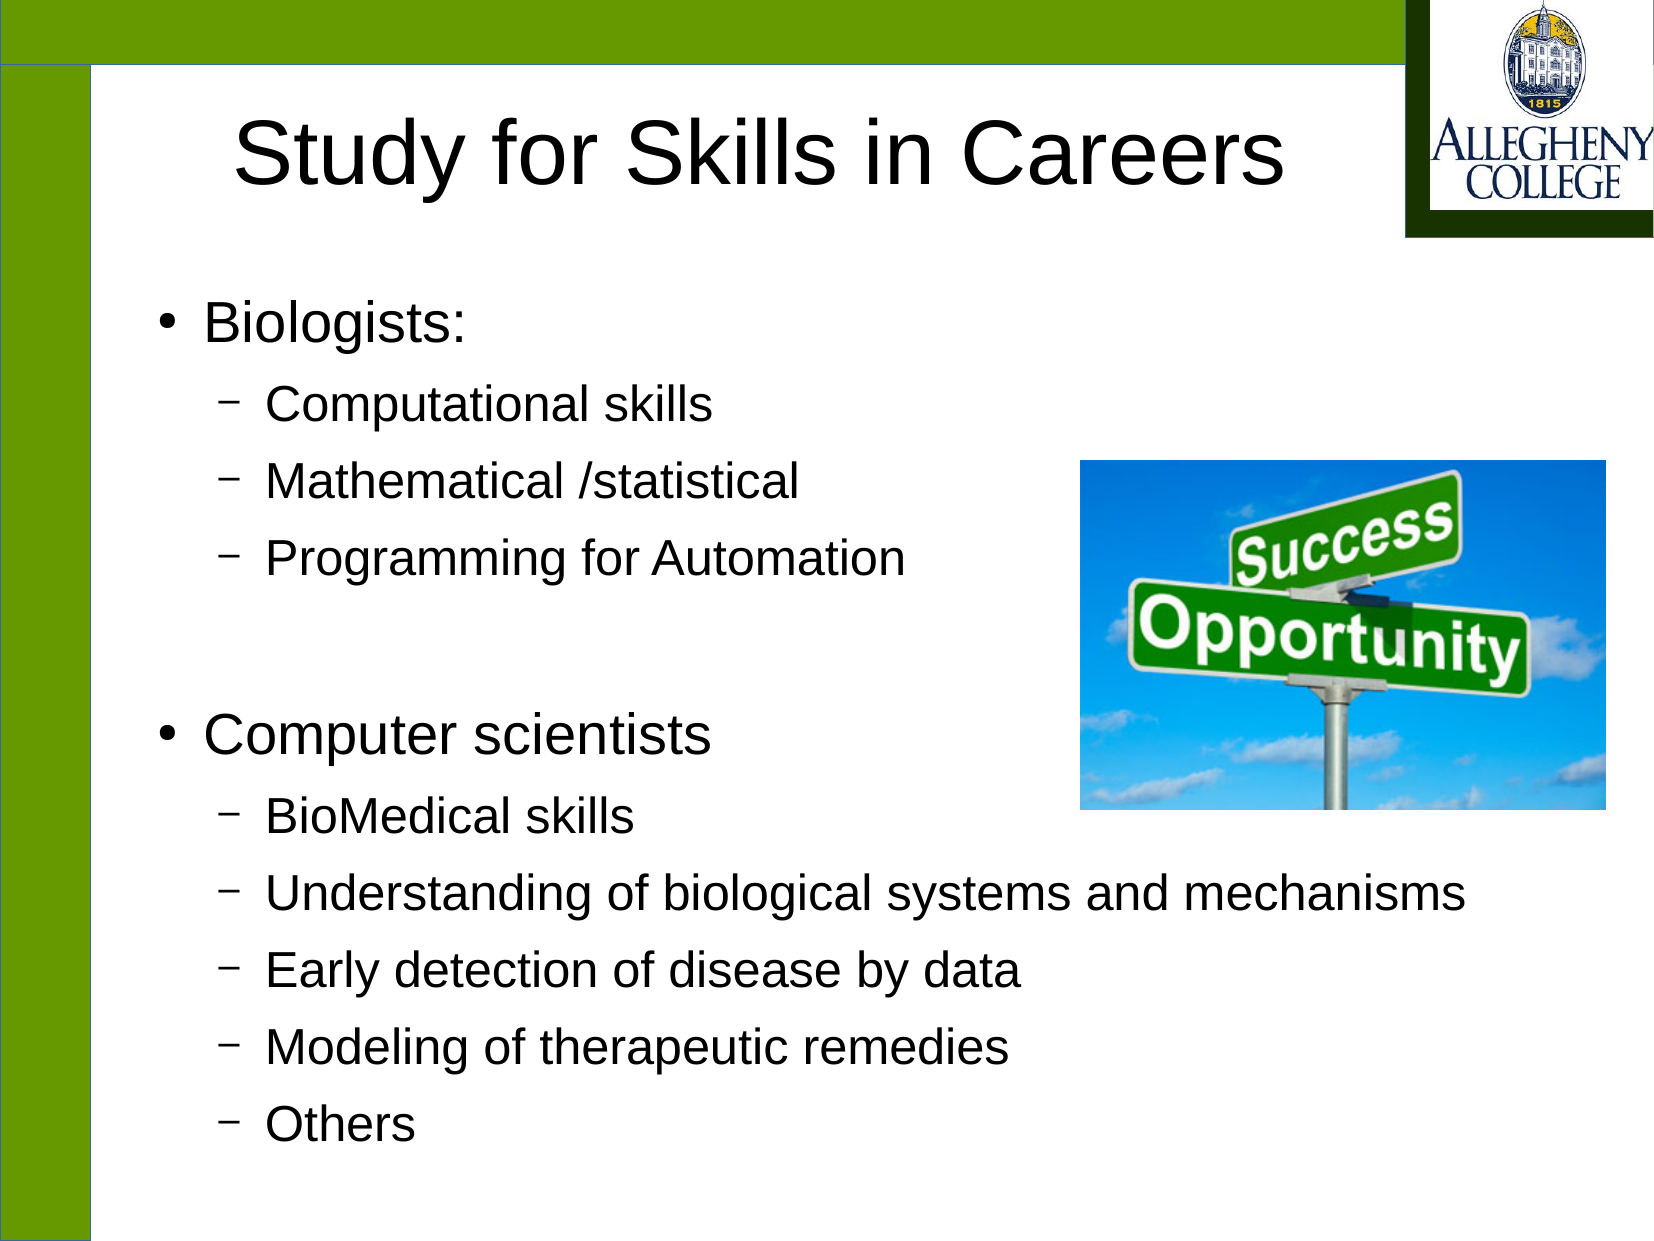

# Study for Skills in Careers
Biologists:
Computational skills
Mathematical /statistical
Programming for Automation
Computer scientists
BioMedical skills
Understanding of biological systems and mechanisms
Early detection of disease by data
Modeling of therapeutic remedies
Others